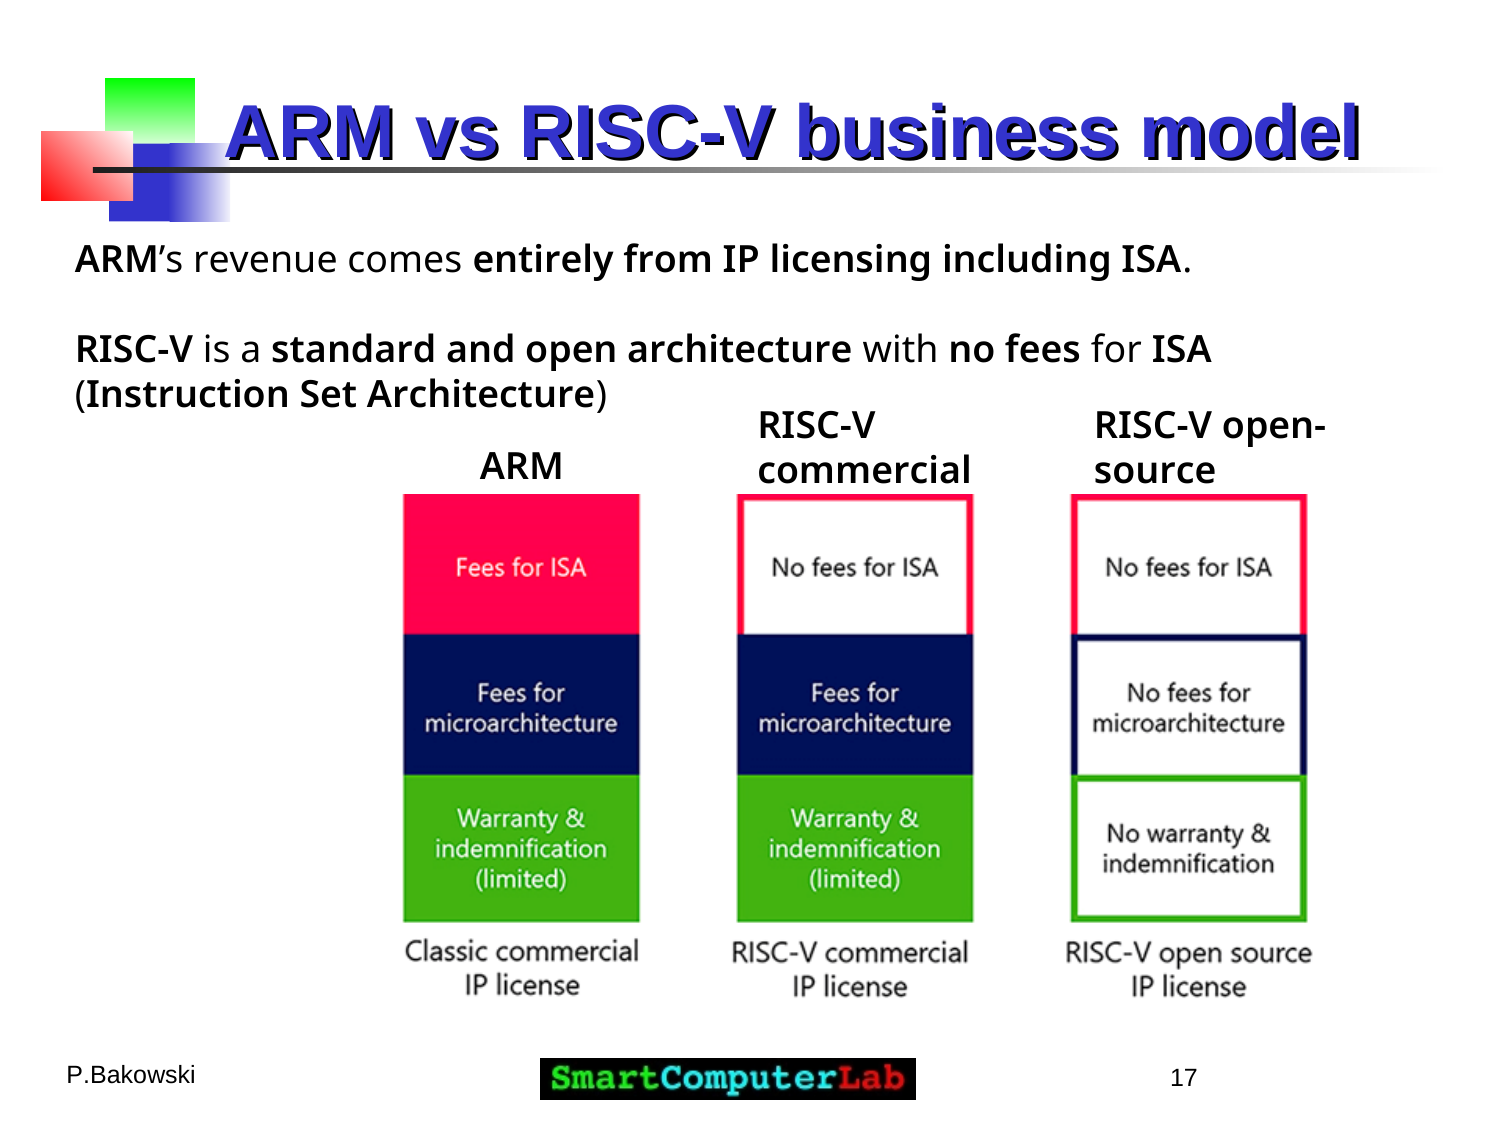

# ARM vs RISC-V business model
ARM’s revenue comes entirely from IP licensing including ISA.
RISC-V is a standard and open architecture with no fees for ISA (Instruction Set Architecture)
RISC-V commercial
RISC-V open-source
ARM
17